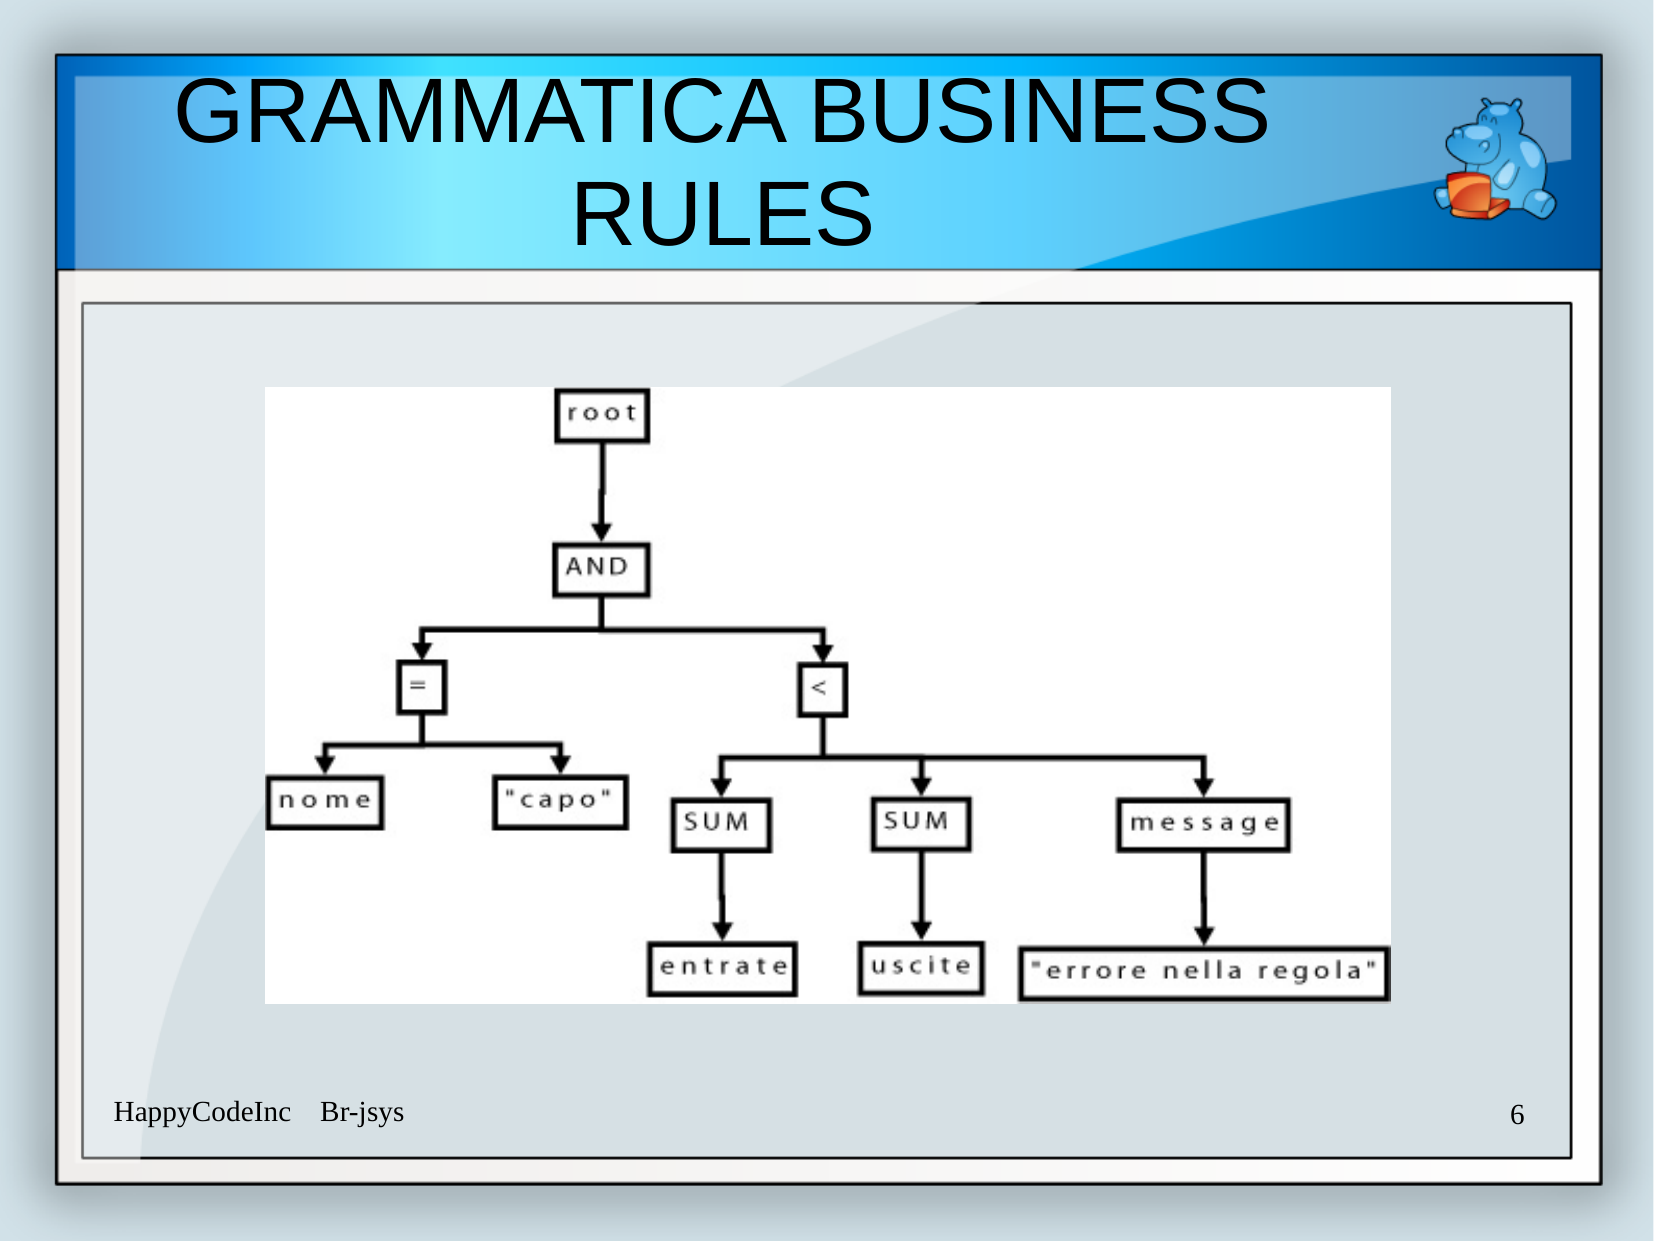

# GRAMMATICA BUSINESS RULES
HappyCodeInc Br-jsys
6